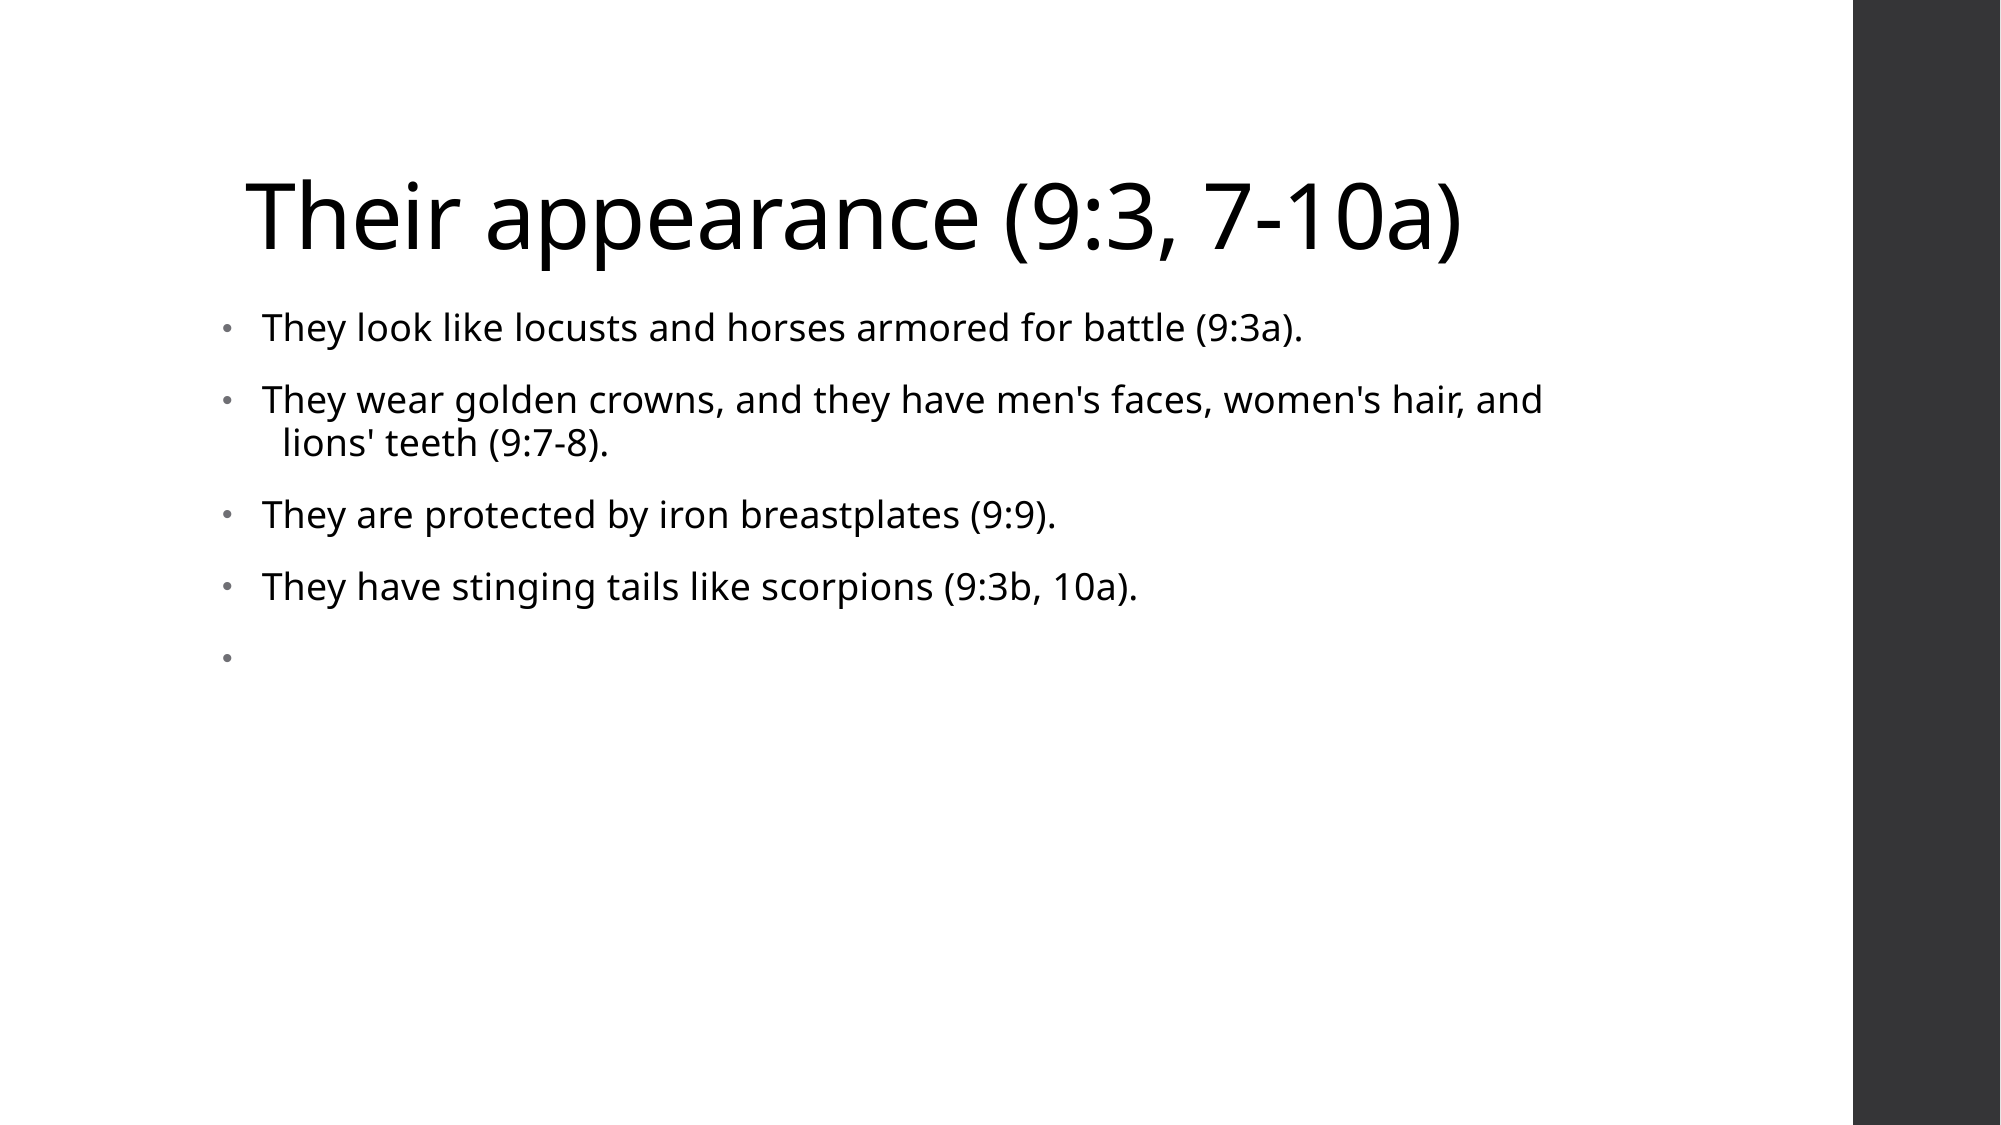

# Their appearance (9:3, 7-10a)
 They look like locusts and horses armored for battle (9:3a).
 They wear golden crowns, and they have men's faces, women's hair, and lions' teeth (9:7-8).
 They are protected by iron breastplates (9:9).
 They have stinging tails like scorpions (9:3b, 10a).